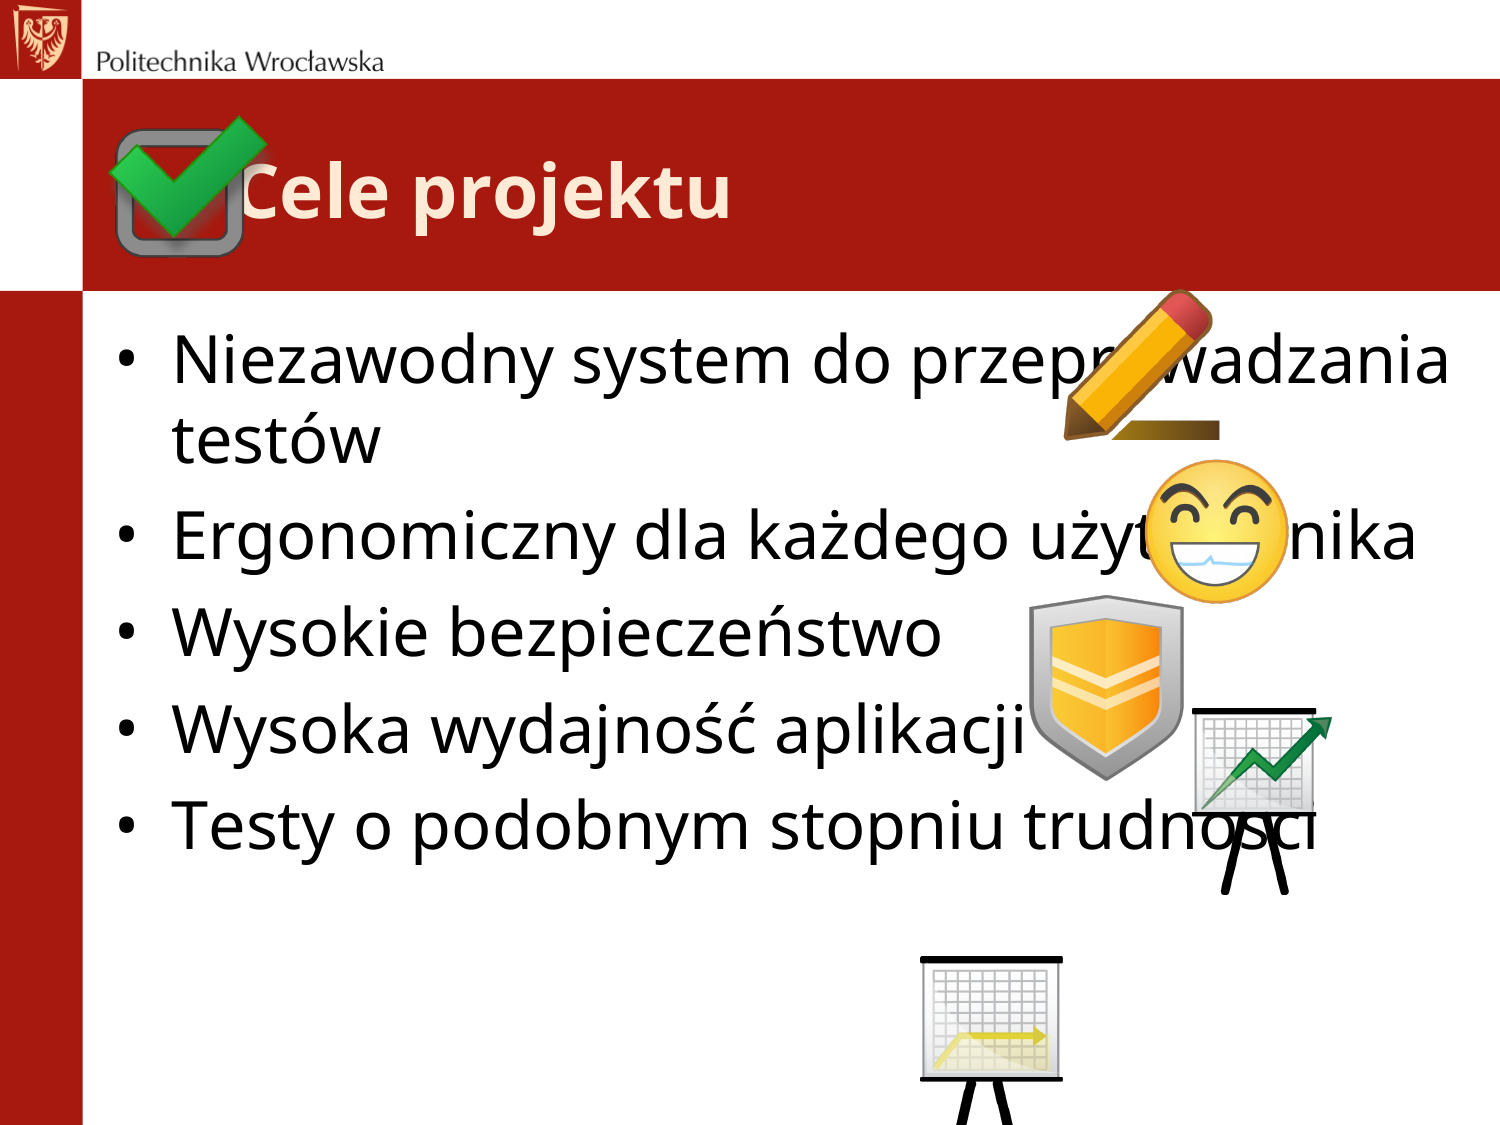

# Cele projektu
Niezawodny system do przeprowadzania testów
Ergonomiczny dla każdego użytkownika
Wysokie bezpieczeństwo
Wysoka wydajność aplikacji
Testy o podobnym stopniu trudności